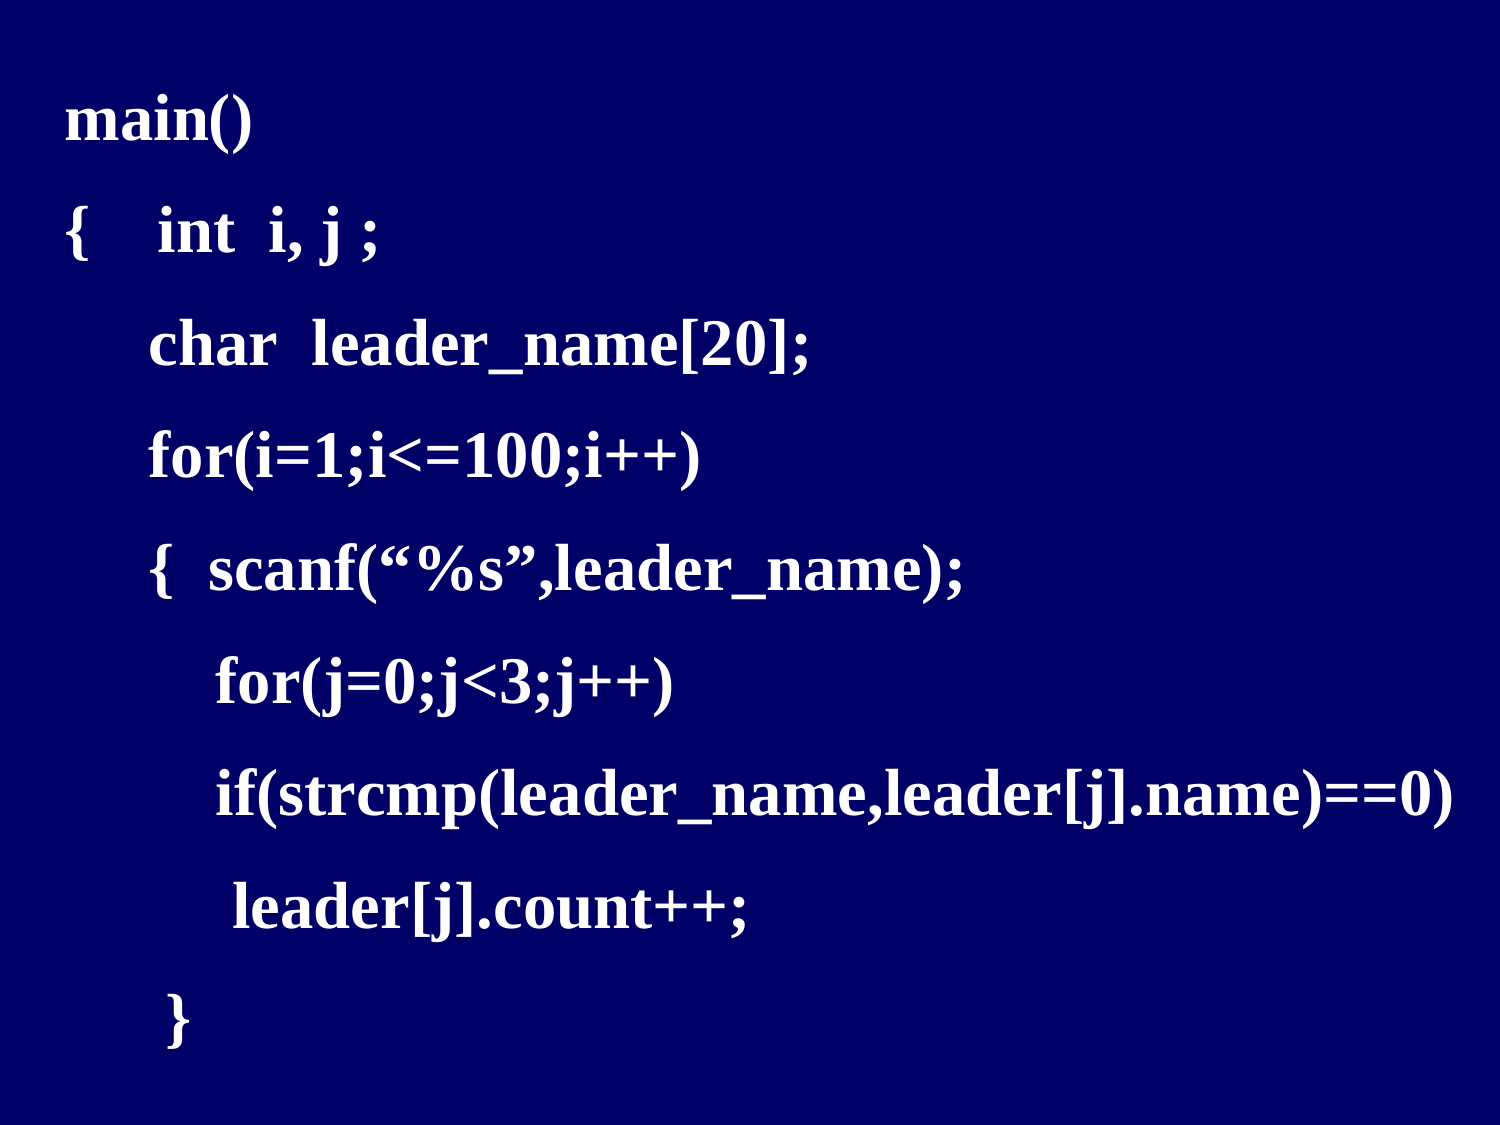

# main()
{ int i, j ;
 char leader_name[20];
 for(i=1;i<=100;i++)
 { scanf(“%s”,leader_name);
 for(j=0;j<3;j++)
 if(strcmp(leader_name,leader[j].name)==0)
 leader[j].count++;
 }